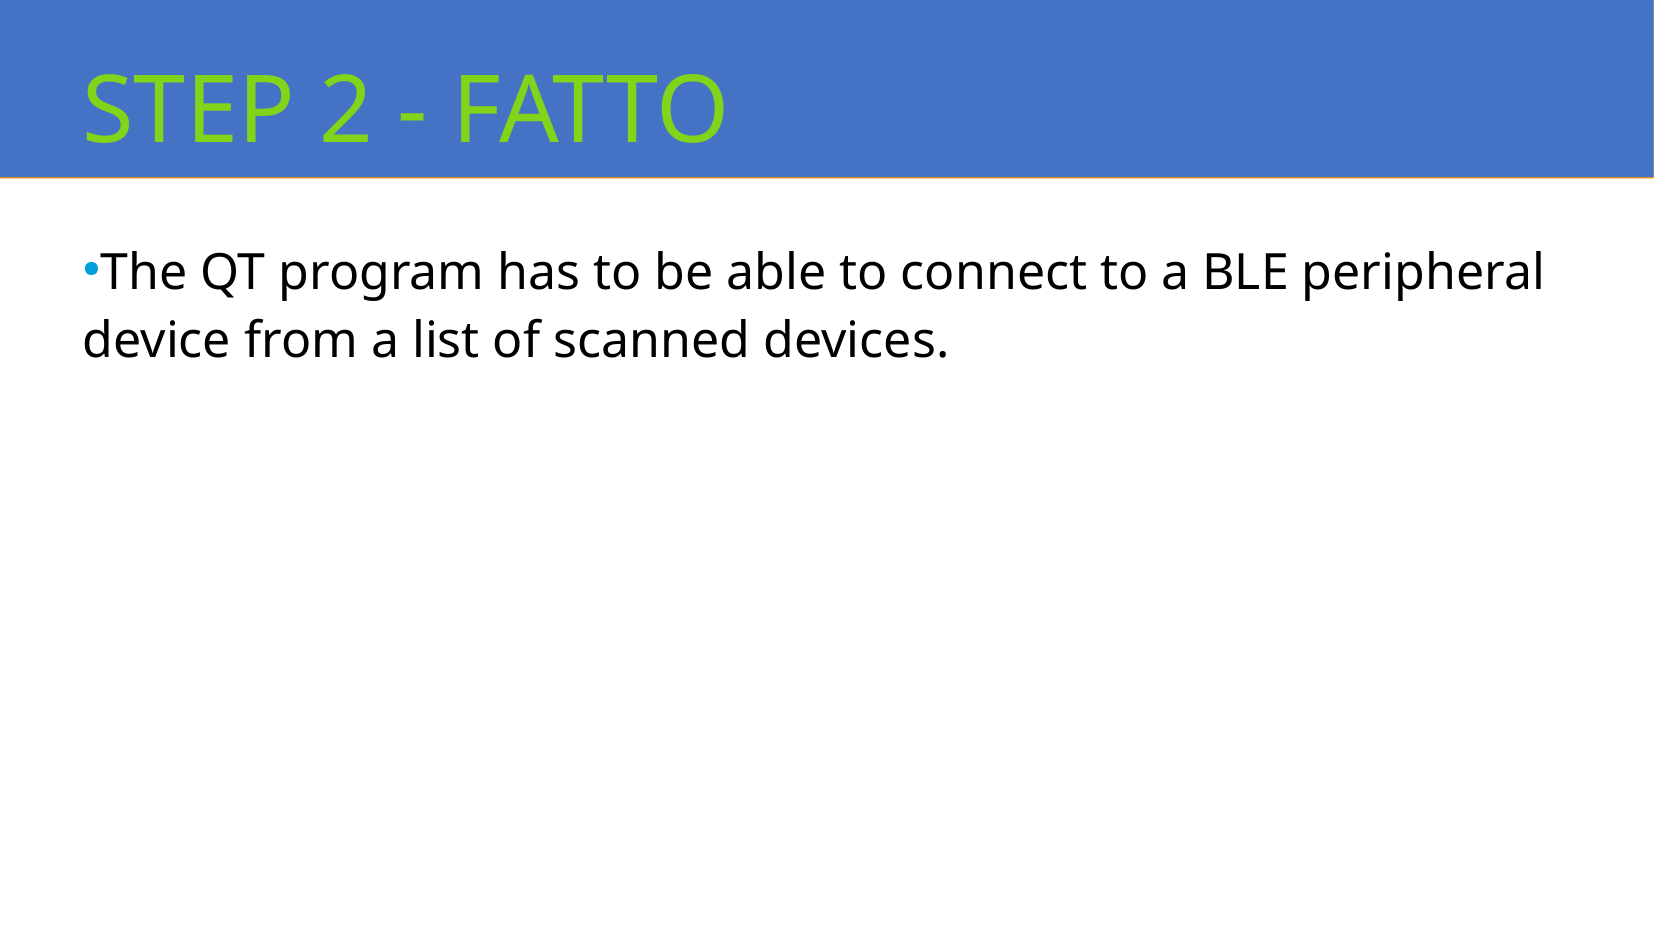

# STEP 2 - FATTO
The QT program has to be able to connect to a BLE peripheral device from a list of scanned devices.